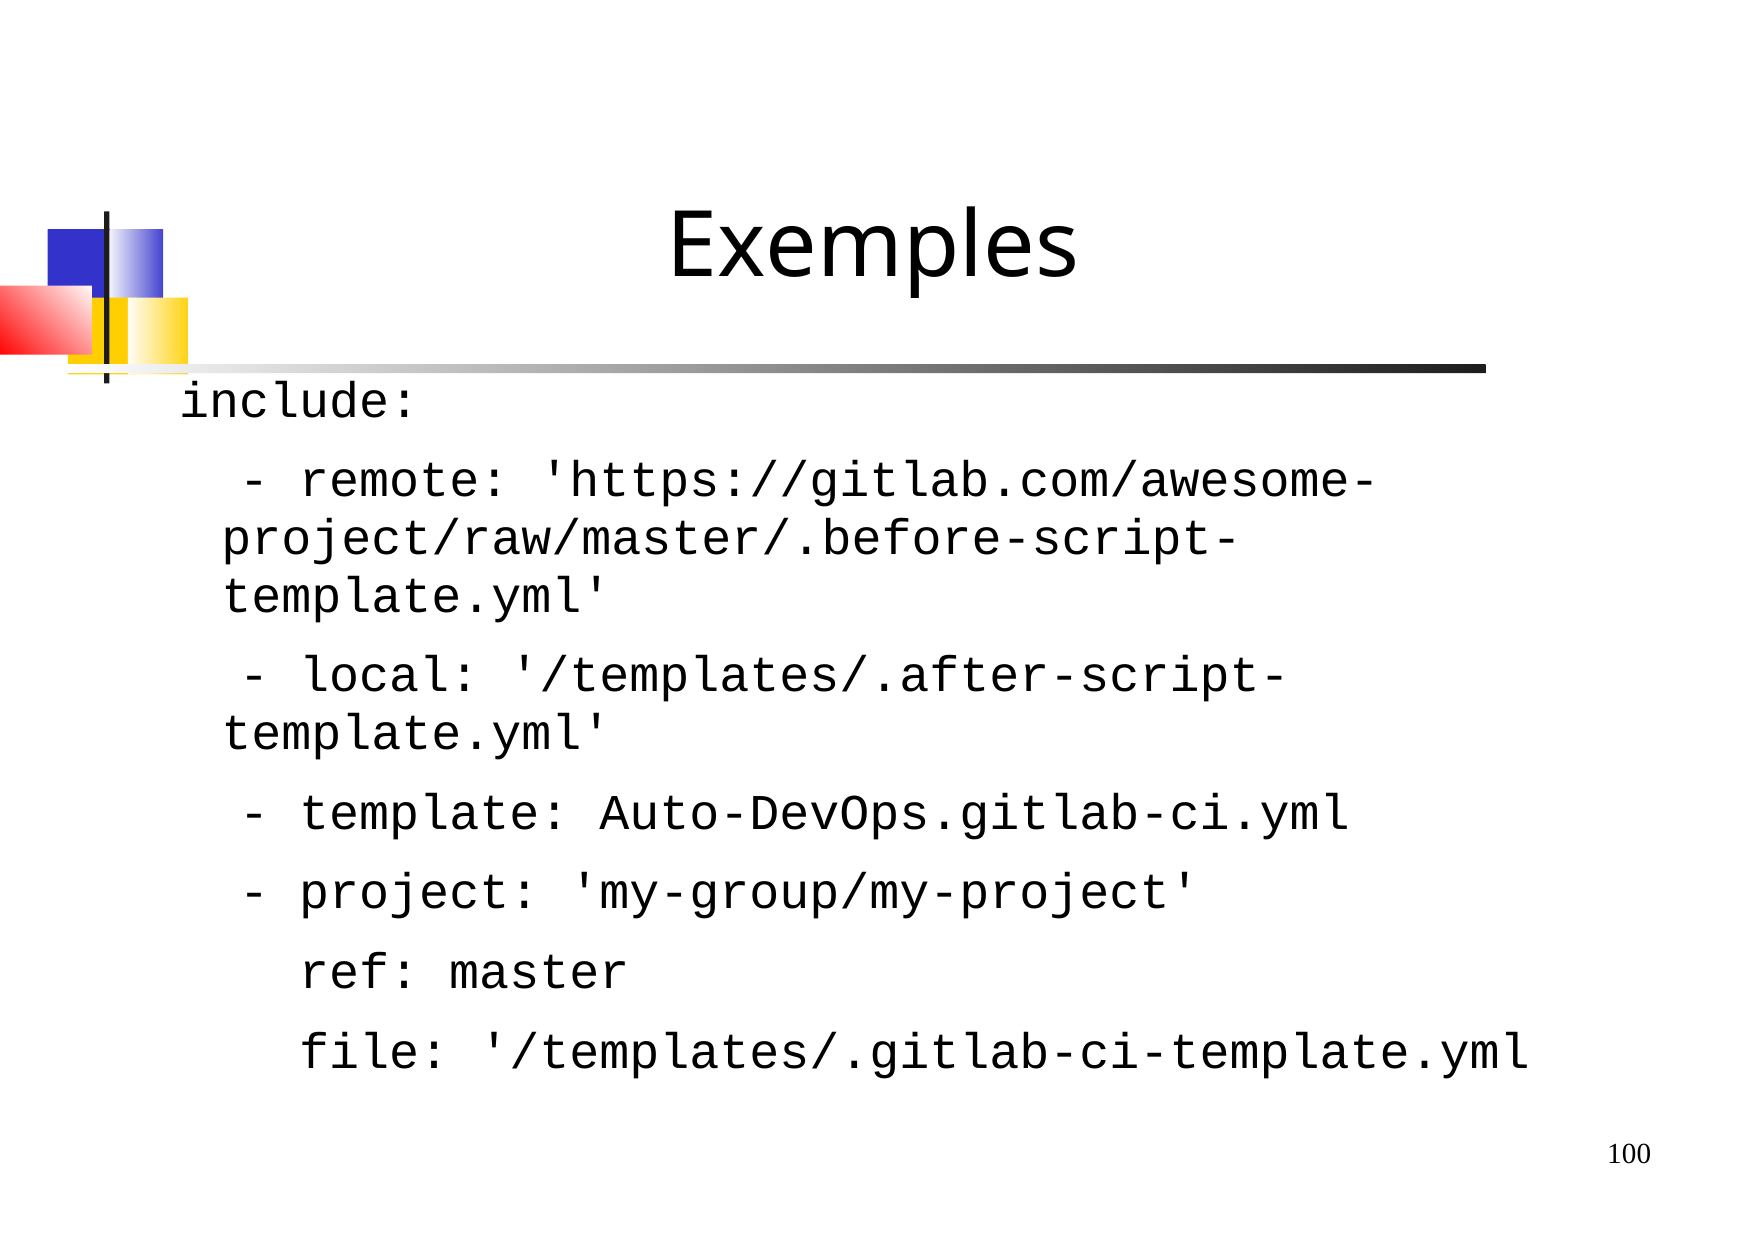

# Exemples
include:
 - remote: 'https://gitlab.com/awesome-project/raw/master/.before-script-template.yml'
 - local: '/templates/.after-script-template.yml'
 - template: Auto-DevOps.gitlab-ci.yml
 - project: 'my-group/my-project'
 ref: master
 file: '/templates/.gitlab-ci-template.yml